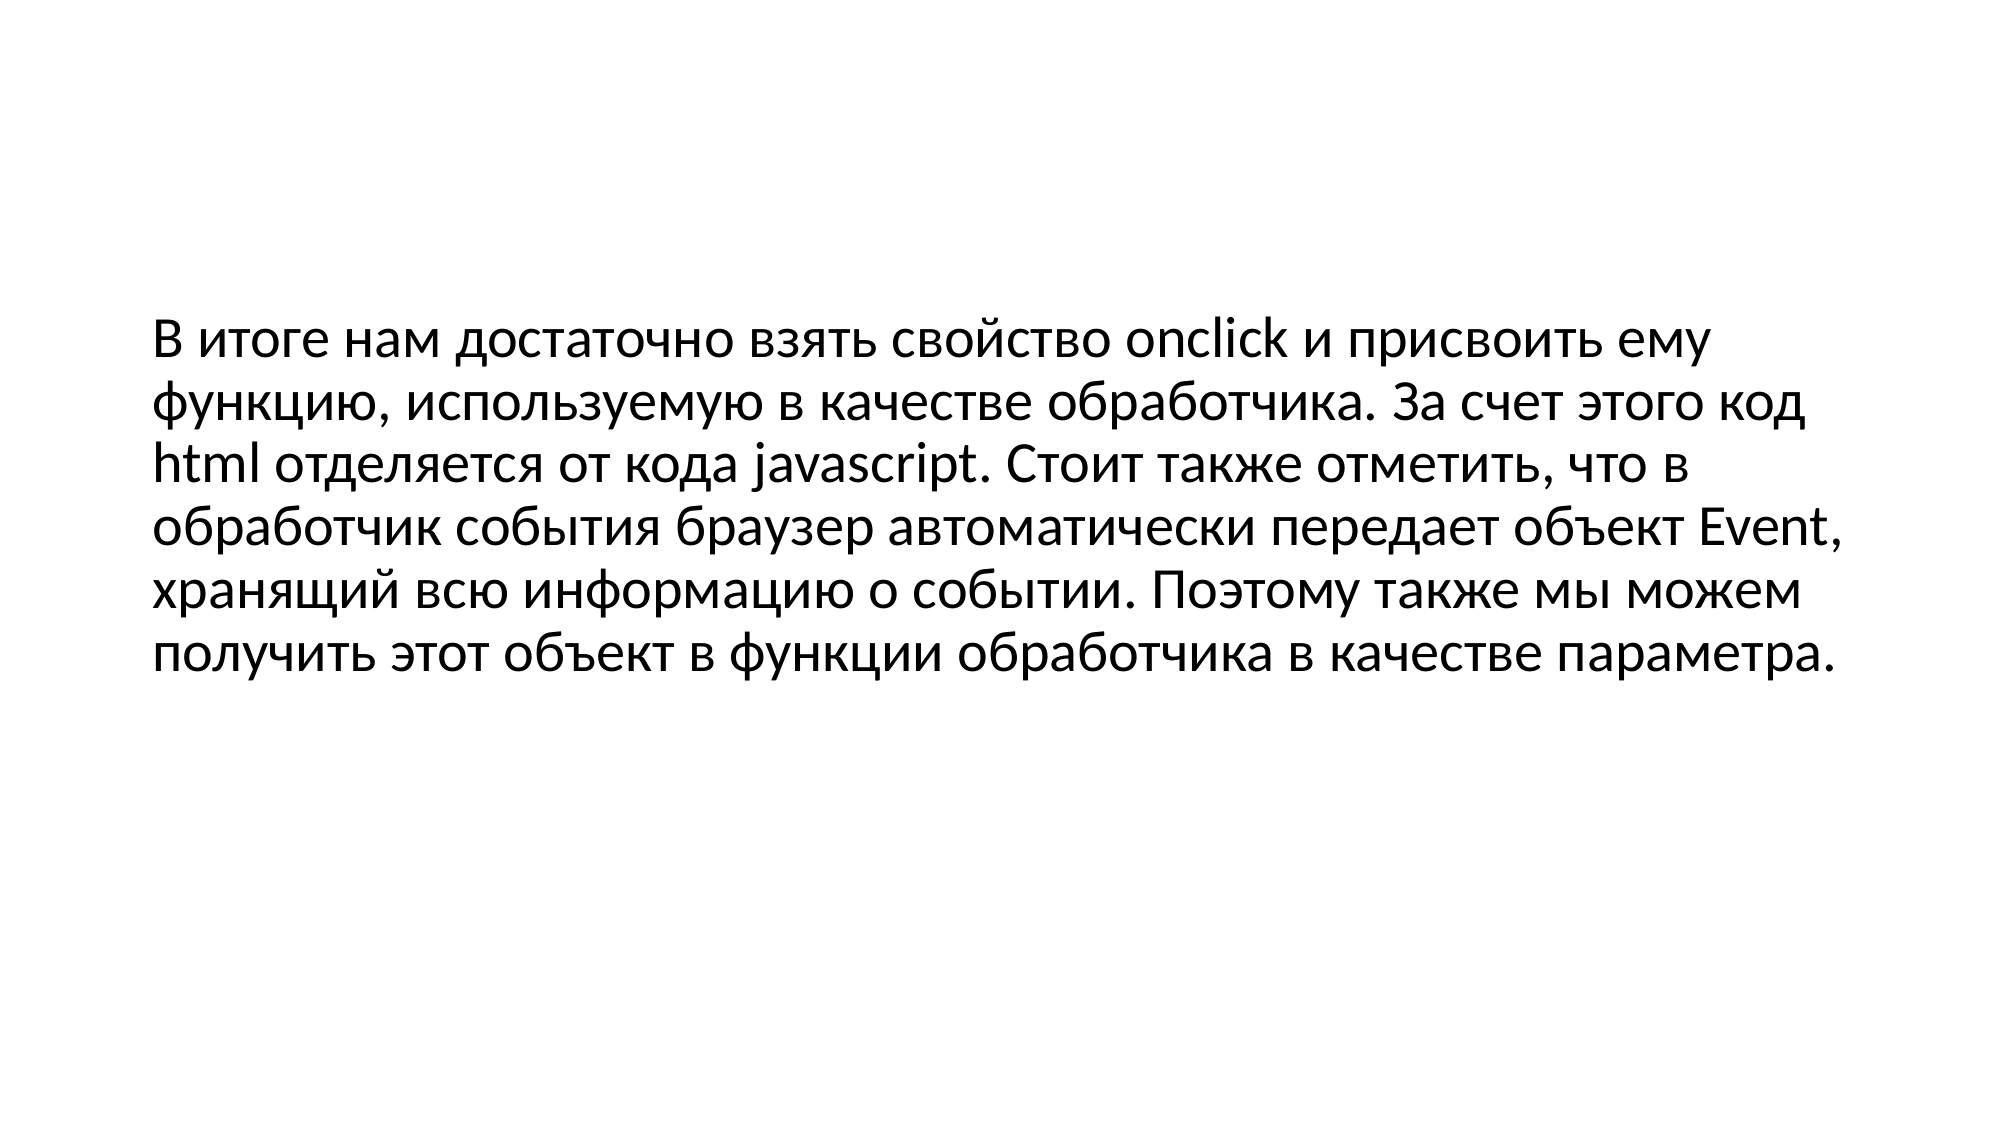

#
В итоге нам достаточно взять свойство onclick и присвоить ему функцию, используемую в качестве обработчика. За счет этого код html отделяется от кода javascript. Стоит также отметить, что в обработчик события браузер автоматически передает объект Event, хранящий всю информацию о событии. Поэтому также мы можем получить этот объект в функции обработчика в качестве параметра.